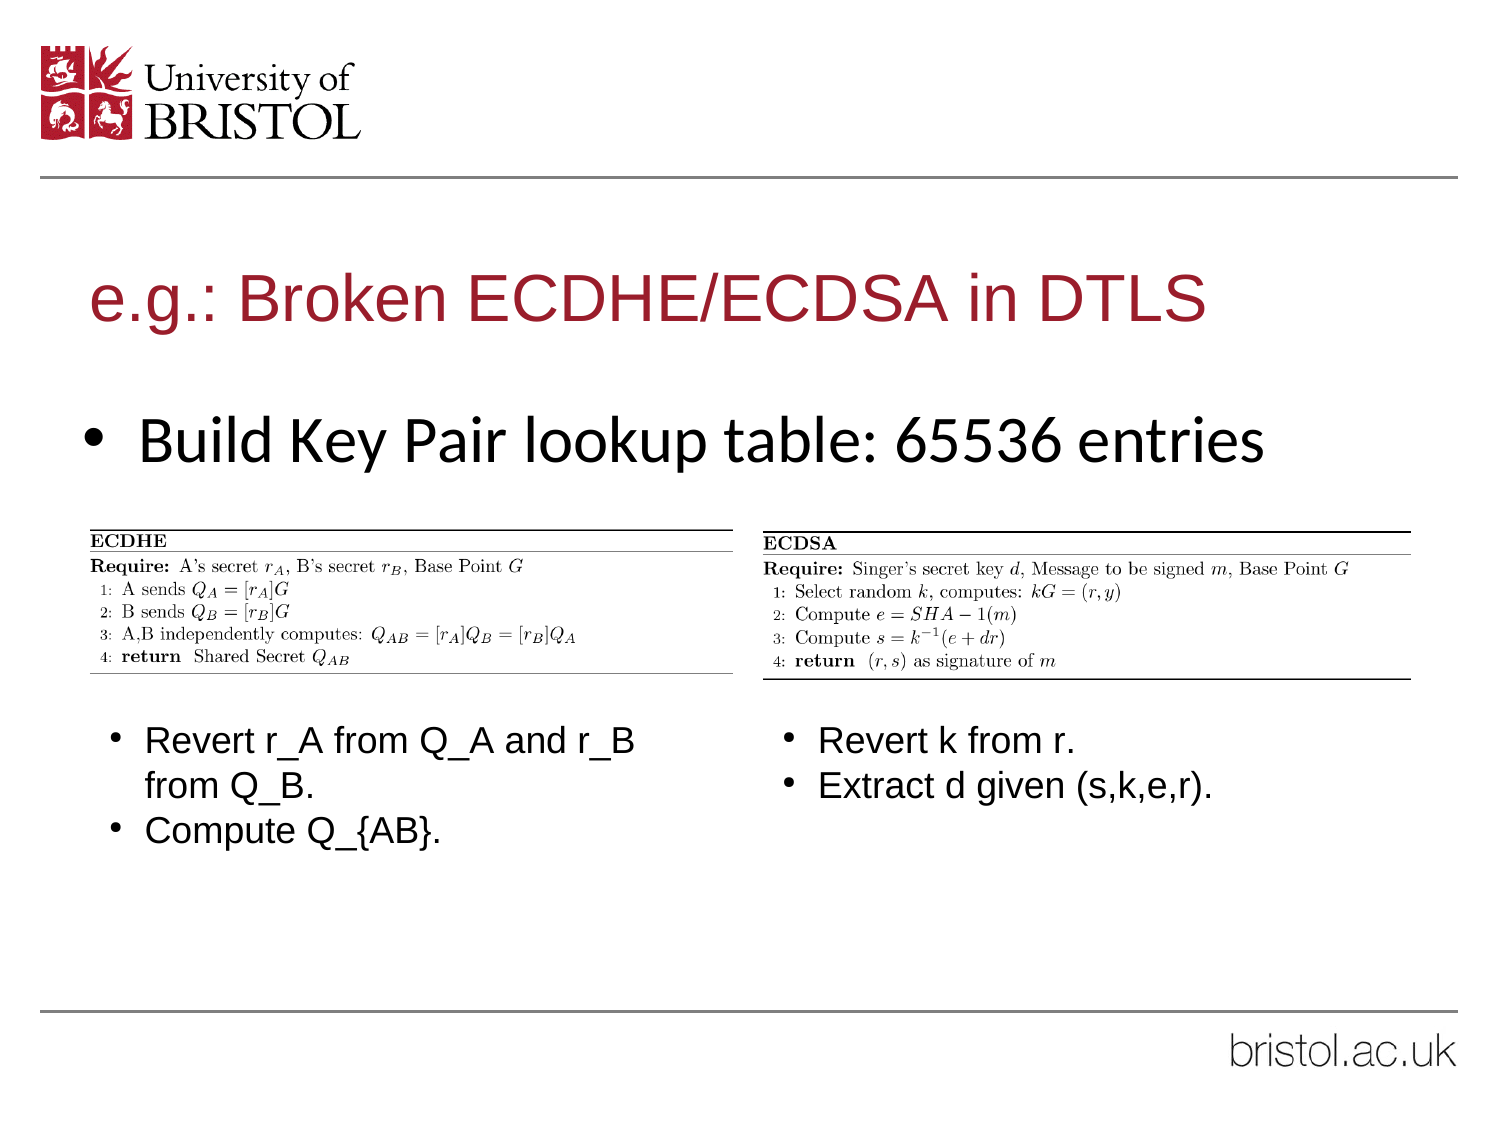

# e.g.: Broken ECDHE/ECDSA in DTLS
Build Key Pair lookup table: 65536 entries
Revert r_A from Q_A and r_B from Q_B.
Compute Q_{AB}.
Revert k from r.
Extract d given (s,k,e,r).